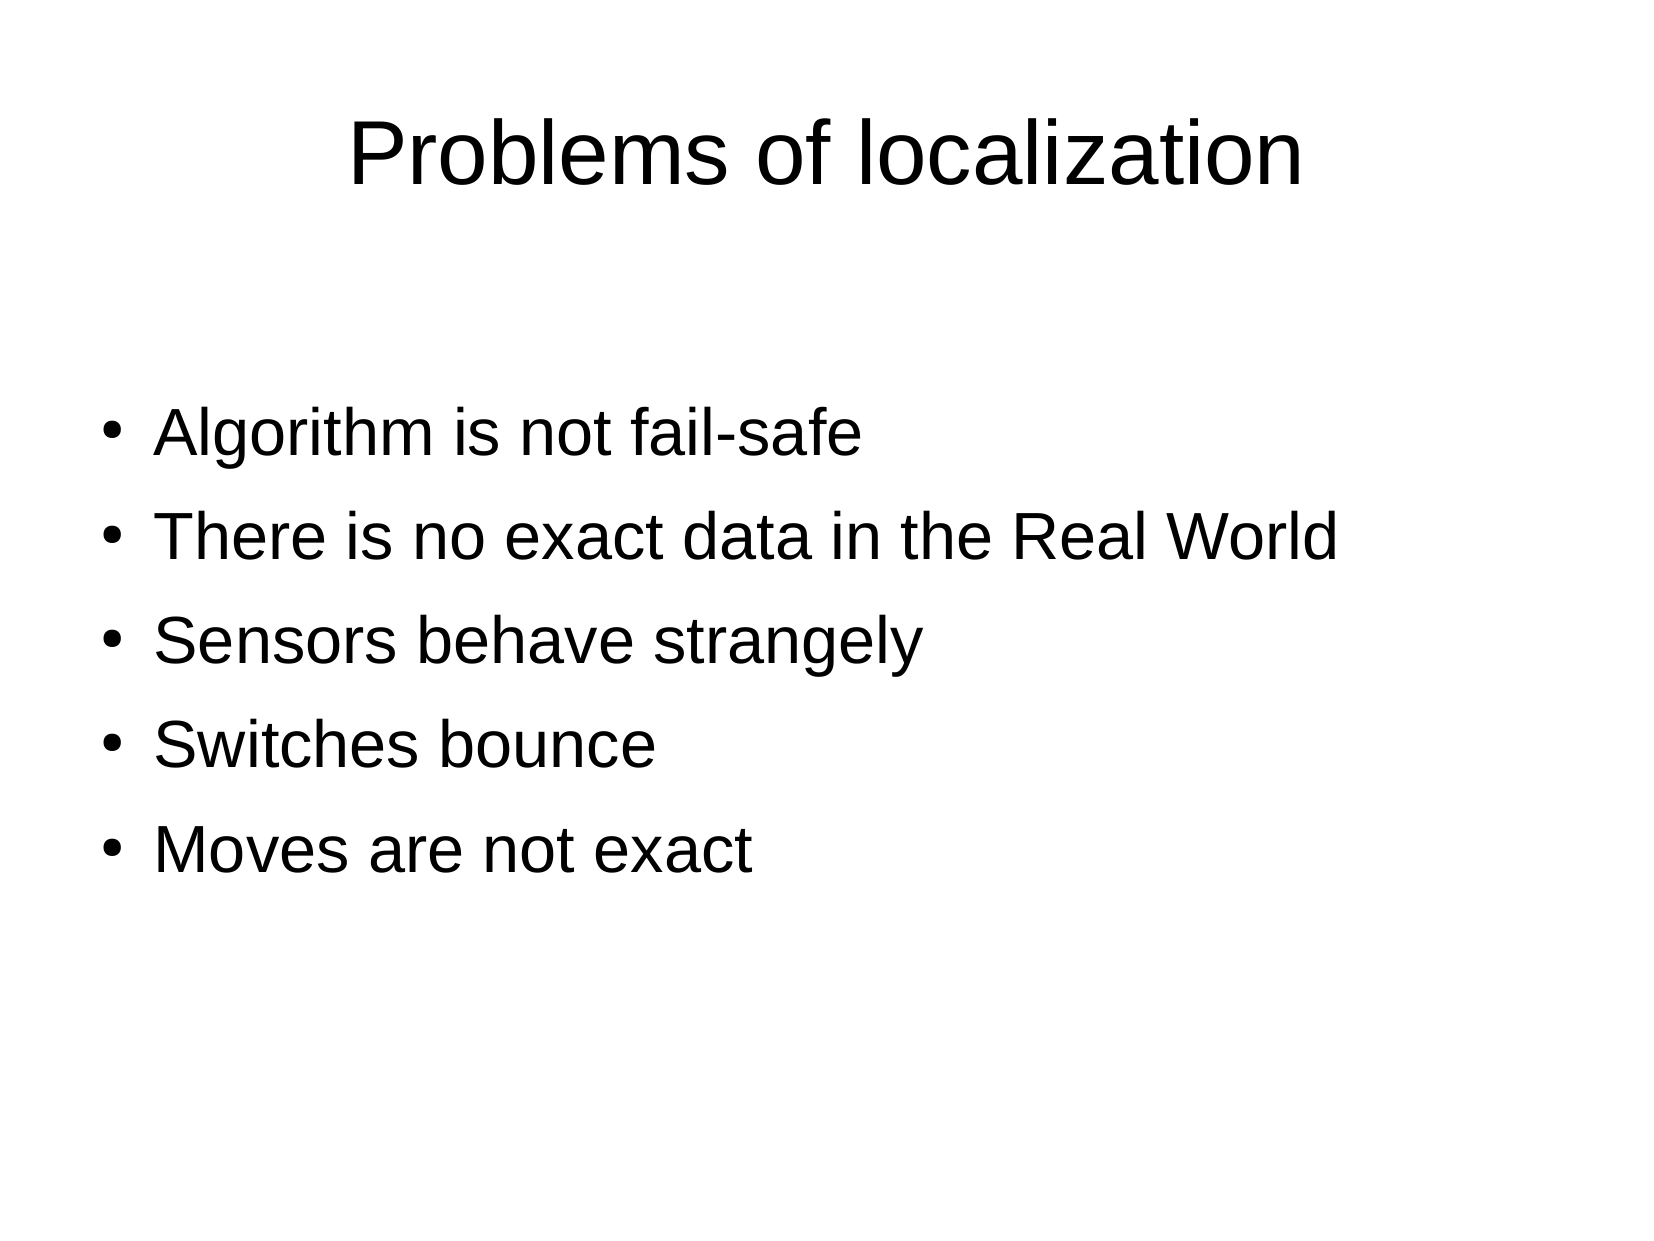

# Problems of localization
Algorithm is not fail-safe
There is no exact data in the Real World
Sensors behave strangely
Switches bounce
Moves are not exact